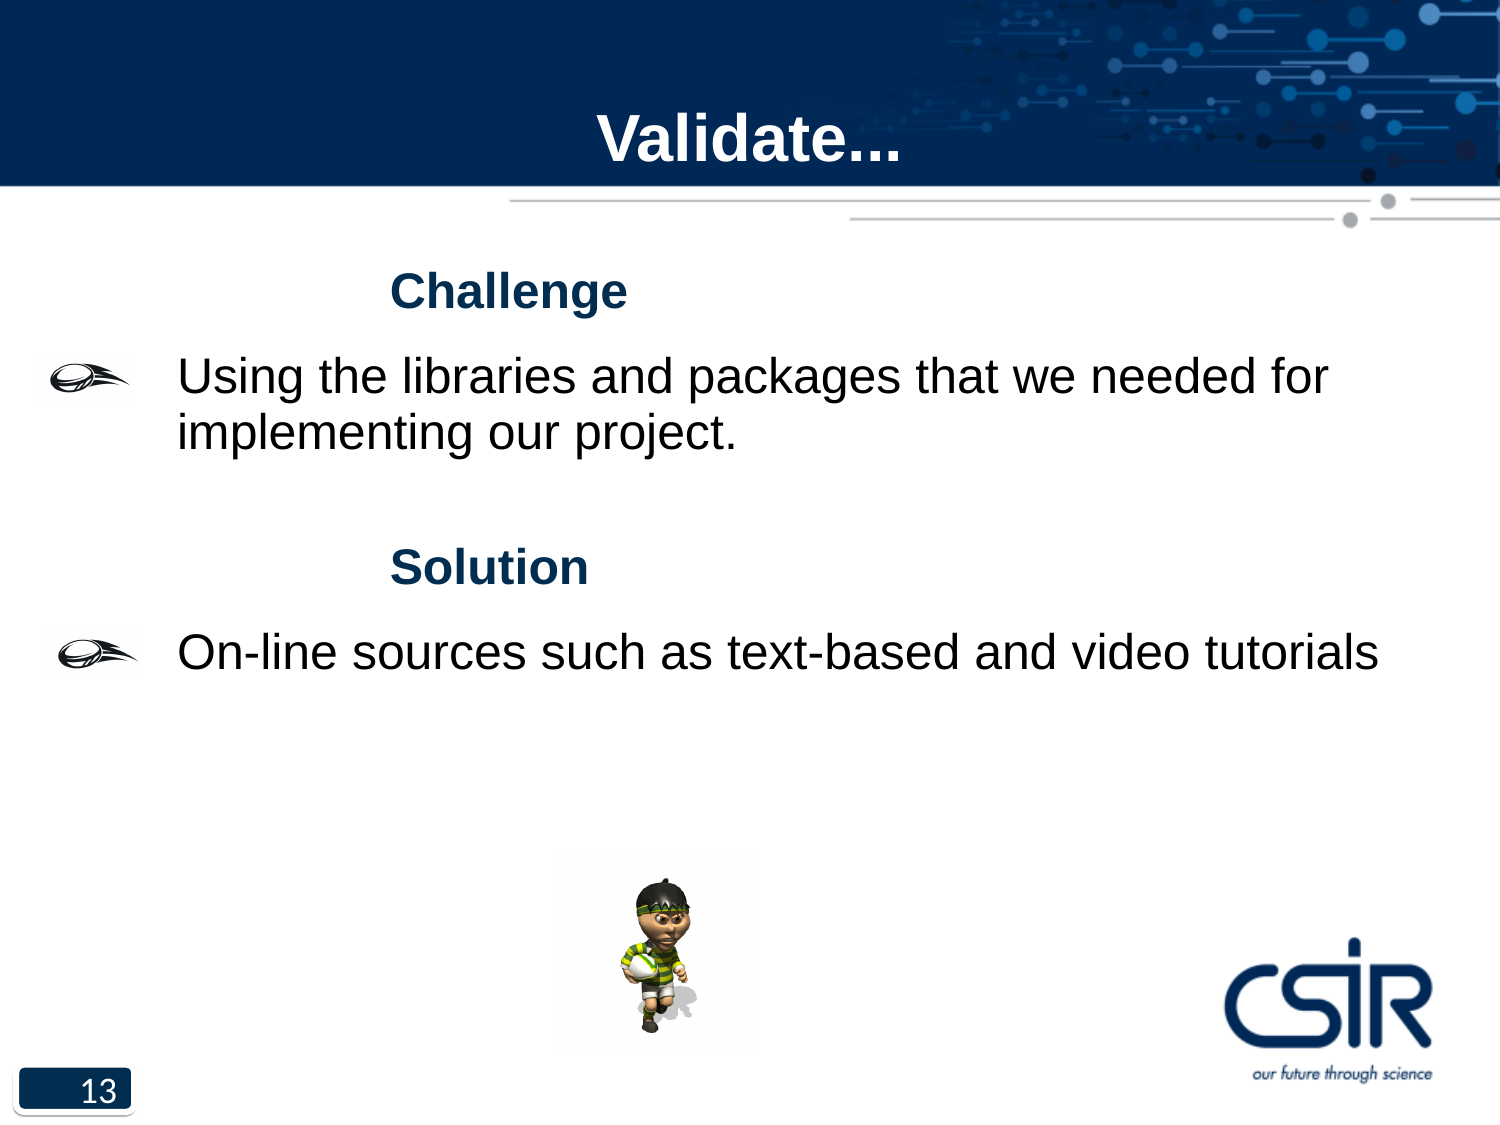

# Validate...
Challenge
Using the libraries and packages that we needed for implementing our project.
Solution
On-line sources such as text-based and video tutorials